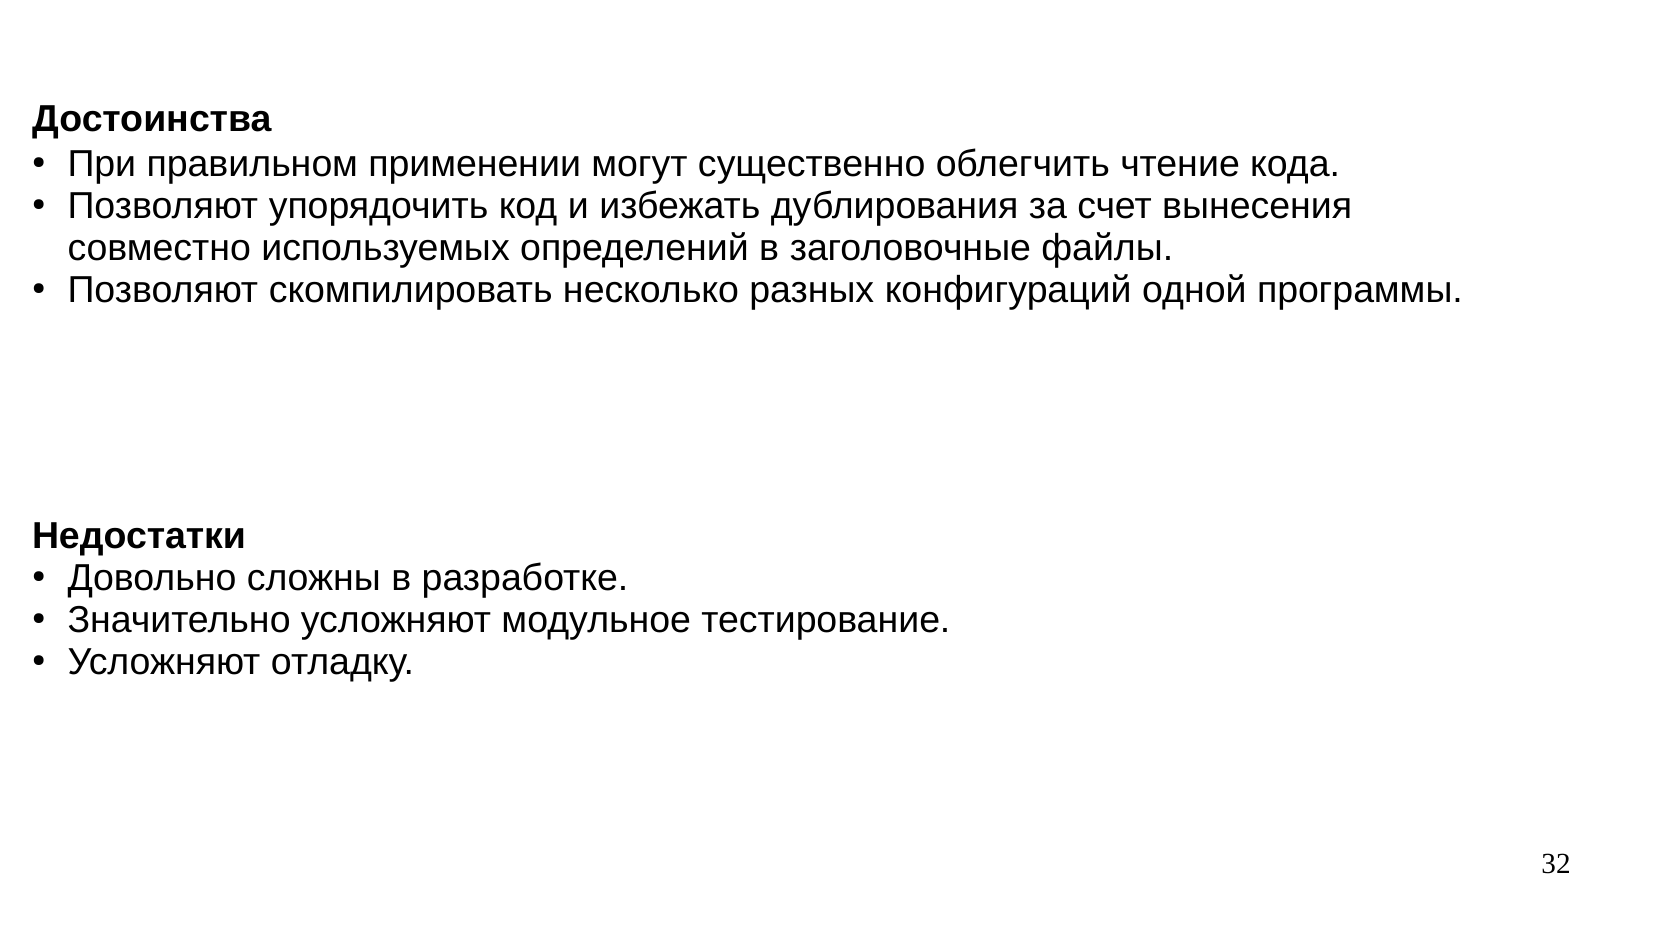

Достоинства
При правильном применении могут существенно облегчить чтение кода.
Позволяют упорядочить код и избежать дублирования за счет вынесения совместно используемых определений в заголовочные файлы.
Позволяют скомпилировать несколько разных конфигураций одной программы.
Недостатки
Довольно сложны в разработке.
Значительно усложняют модульное тестирование.
Усложняют отладку.
32